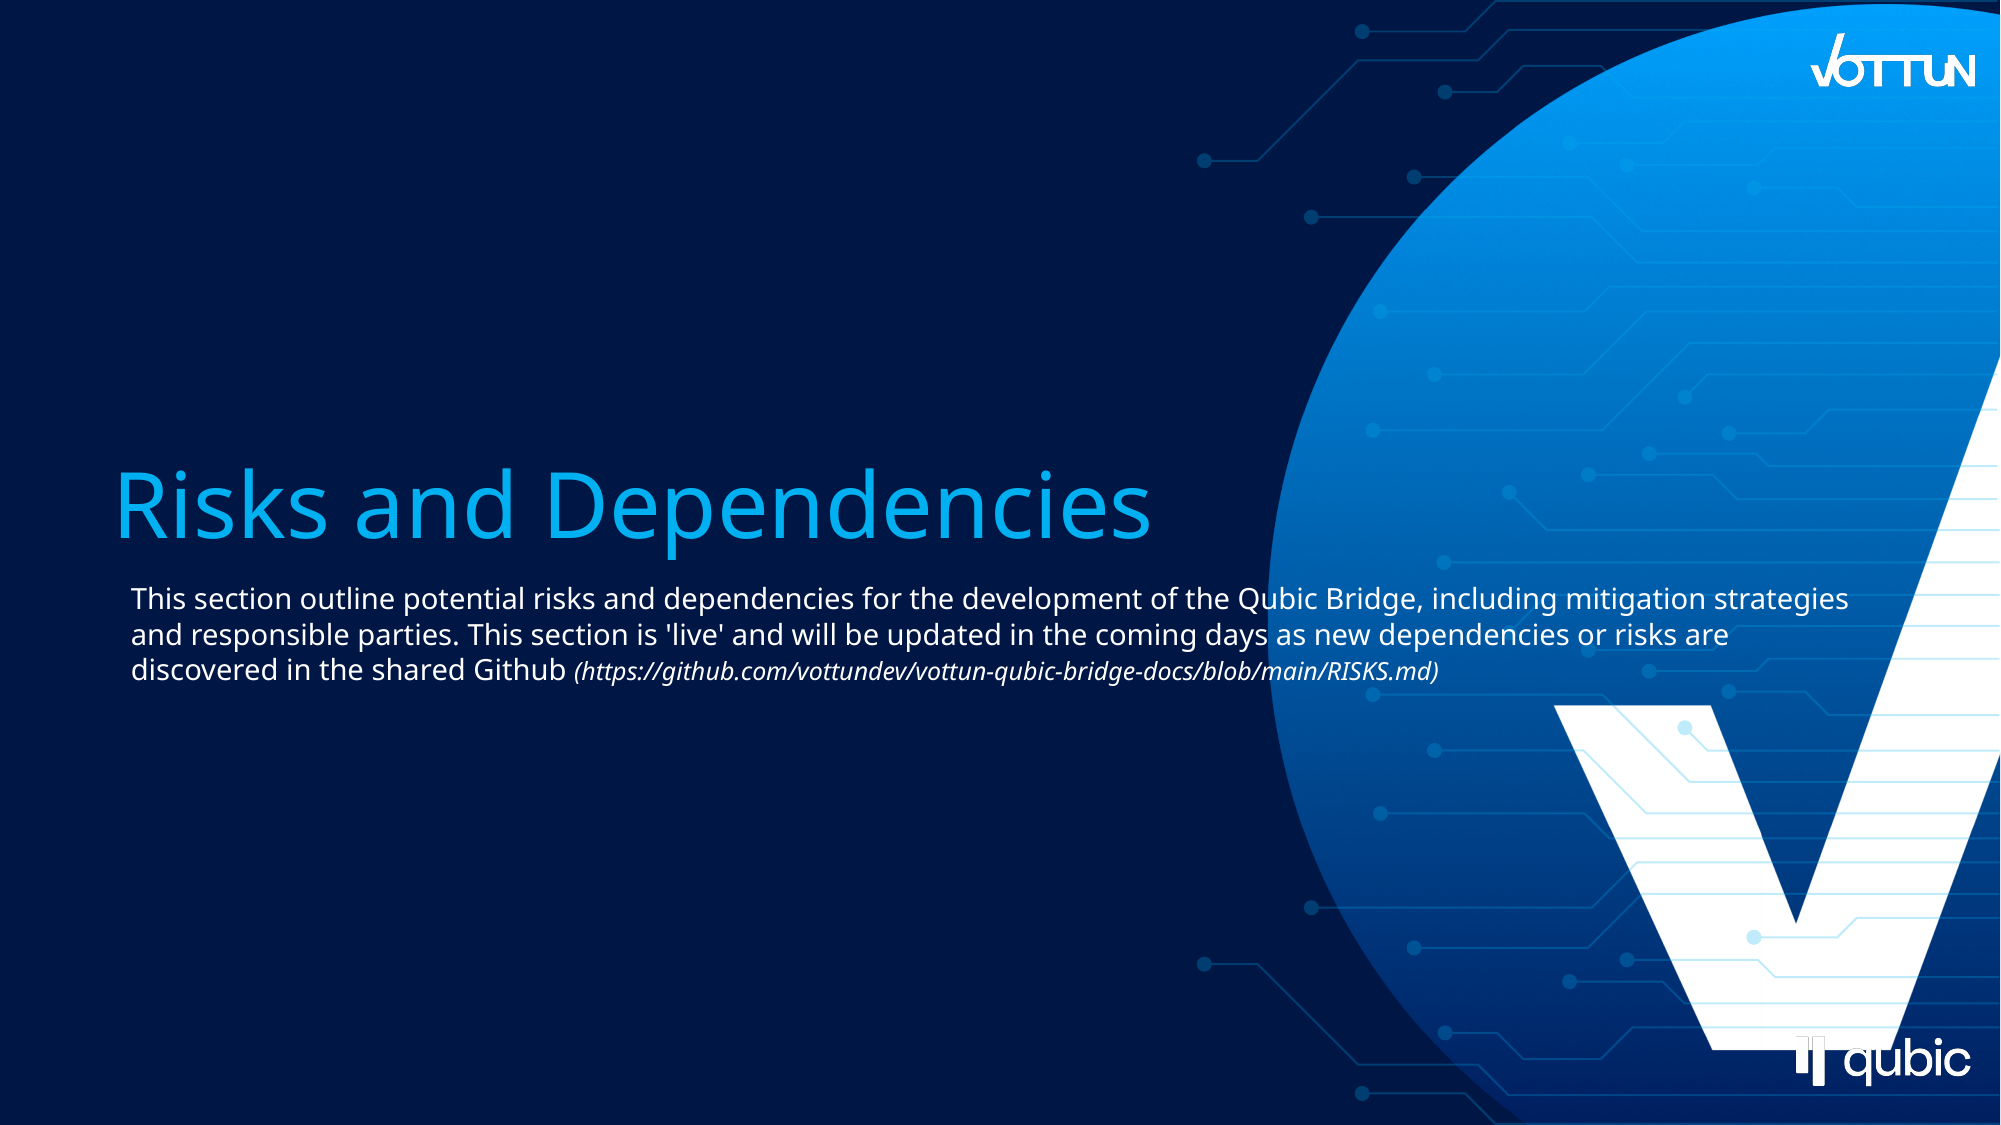

Risks and Dependencies
This section outline potential risks and dependencies for the development of the Qubic Bridge, including mitigation strategies and responsible parties. This section is 'live' and will be updated in the coming days as new dependencies or risks are discovered in the shared Github (https://github.com/vottundev/vottun-qubic-bridge-docs/blob/main/RISKS.md)